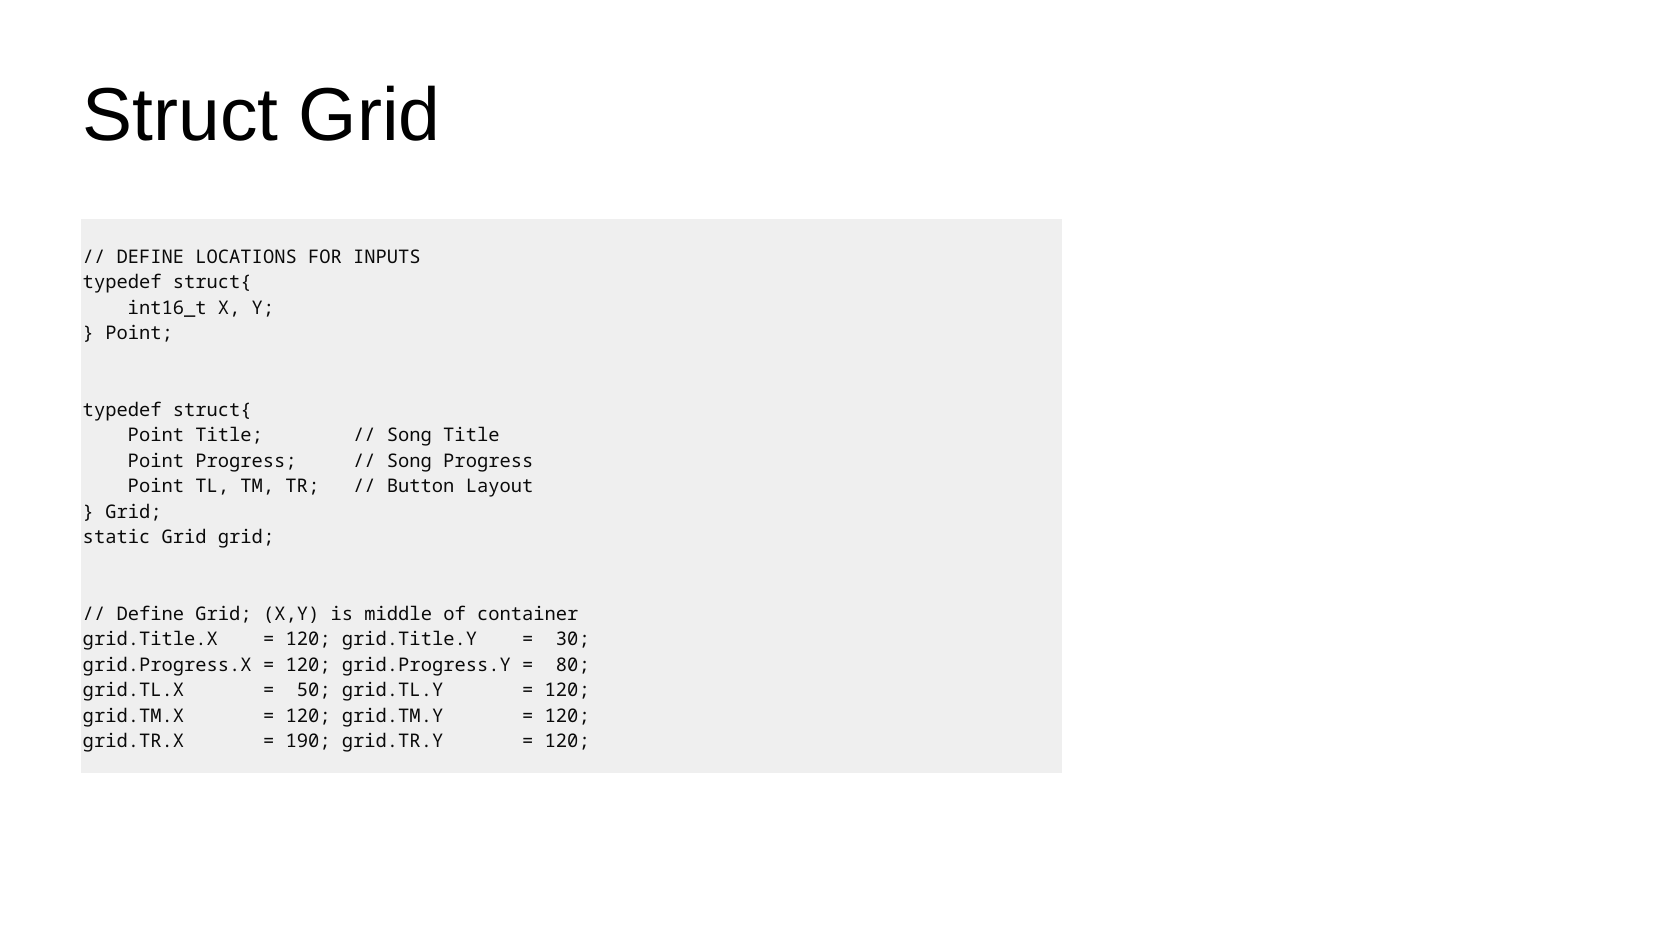

# Struct Grid
// DEFINE LOCATIONS FOR INPUTS
typedef struct{
 int16_t X, Y;
} Point;
typedef struct{
 Point Title; // Song Title
 Point Progress; // Song Progress
 Point TL, TM, TR; // Button Layout
} Grid;
static Grid grid;
// Define Grid; (X,Y) is middle of container
grid.Title.X = 120; grid.Title.Y = 30;
grid.Progress.X = 120; grid.Progress.Y = 80;
grid.TL.X = 50; grid.TL.Y = 120;
grid.TM.X = 120; grid.TM.Y = 120;
grid.TR.X = 190; grid.TR.Y = 120;